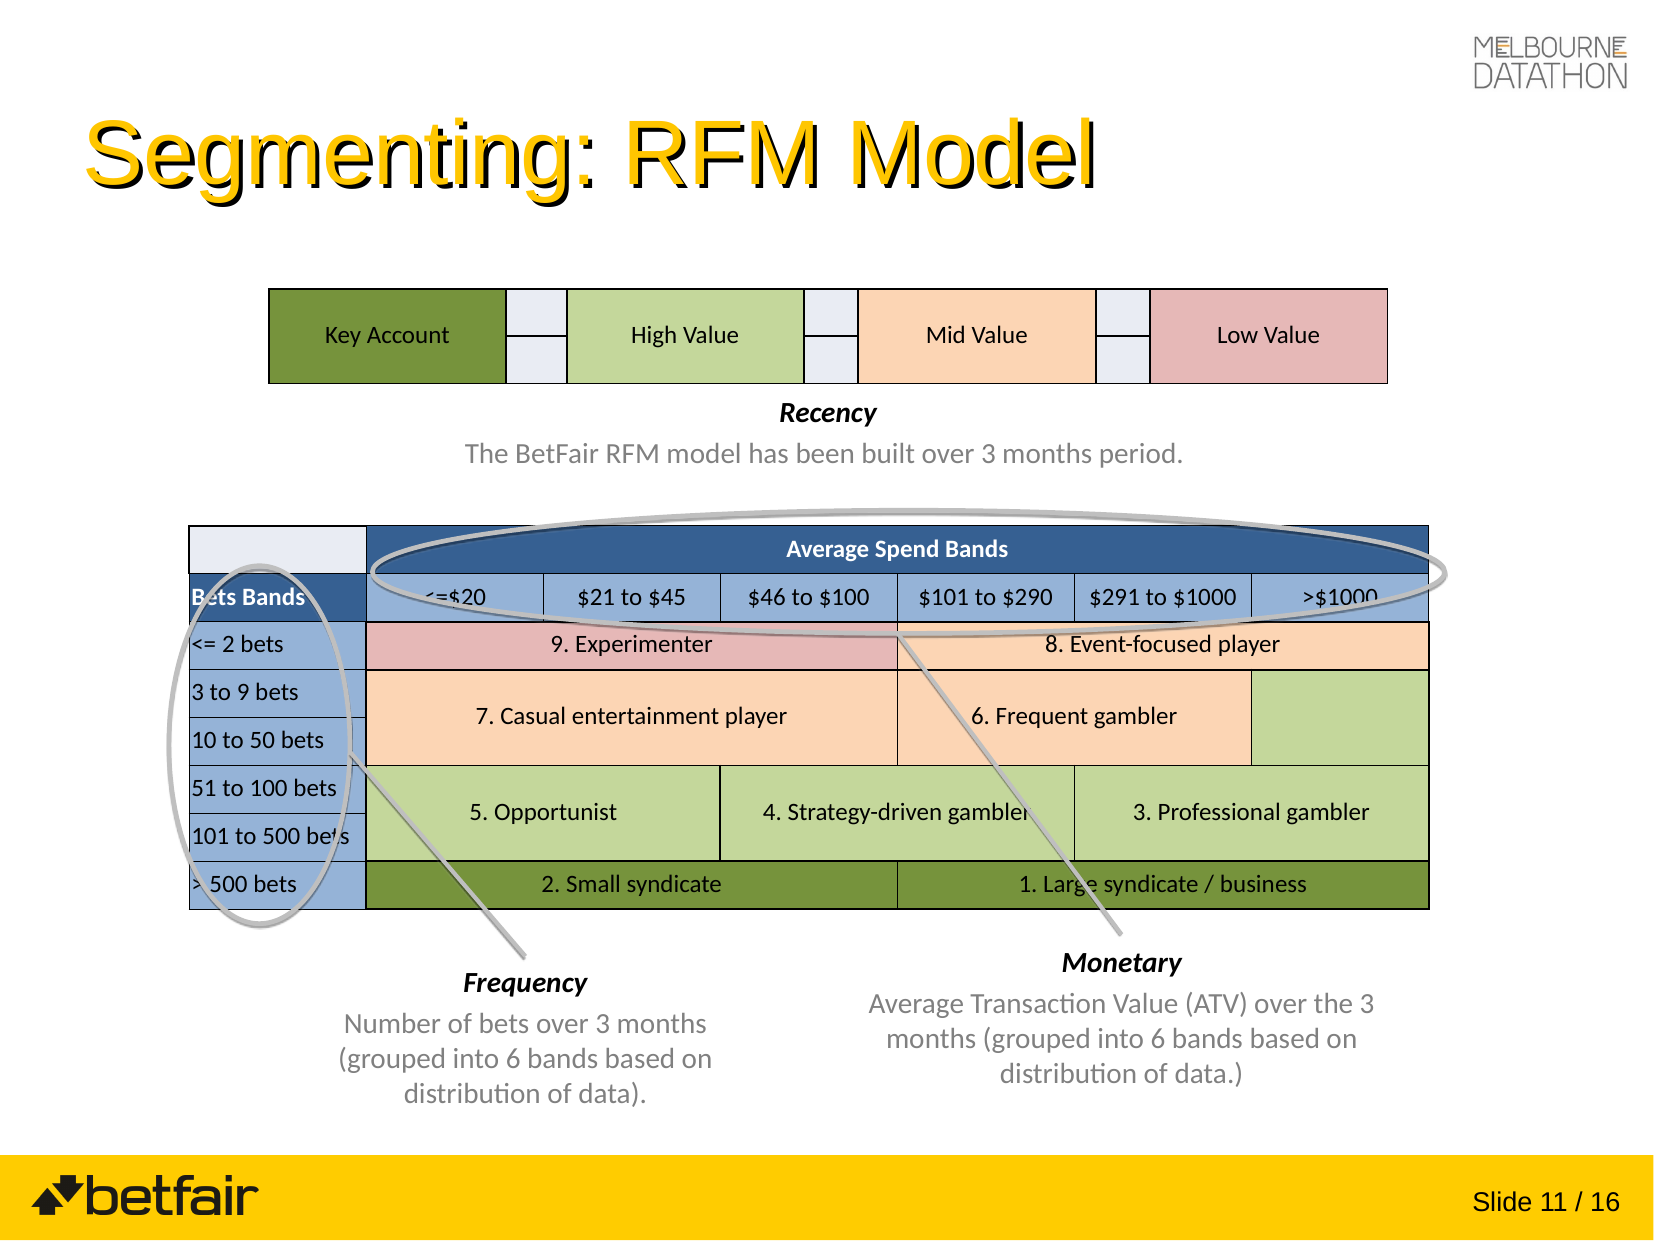

# Segmenting: RFM Model
| Key Account | | High Value | | Mid Value | | Low Value |
| --- | --- | --- | --- | --- | --- | --- |
| | | | | | | |
Recency
The BetFair RFM model has been built over 3 months period.
| | Average Spend Bands | | | | | |
| --- | --- | --- | --- | --- | --- | --- |
| Bets Bands | <=$20 | $21 to $45 | $46 to $100 | $101 to $290 | $291 to $1000 | >$1000 |
| <= 2 bets | 9. Experimenter | | | 8. Event-focused player | | |
| 3 to 9 bets | 7. Casual entertainment player | | | 6. Frequent gambler | | |
| 10 to 50 bets | | | | | | |
| 51 to 100 bets | 5. Opportunist | | 4. Strategy-driven gambler | | 3. Professional gambler | |
| 101 to 500 bets | | | | | | |
| > 500 bets | 2. Small syndicate | | | 1. Large syndicate / business | | |
Monetary
Average Transaction Value (ATV) over the 3 months (grouped into 6 bands based on distribution of data.)
Frequency
Number of bets over 3 months (grouped into 6 bands based on distribution of data).